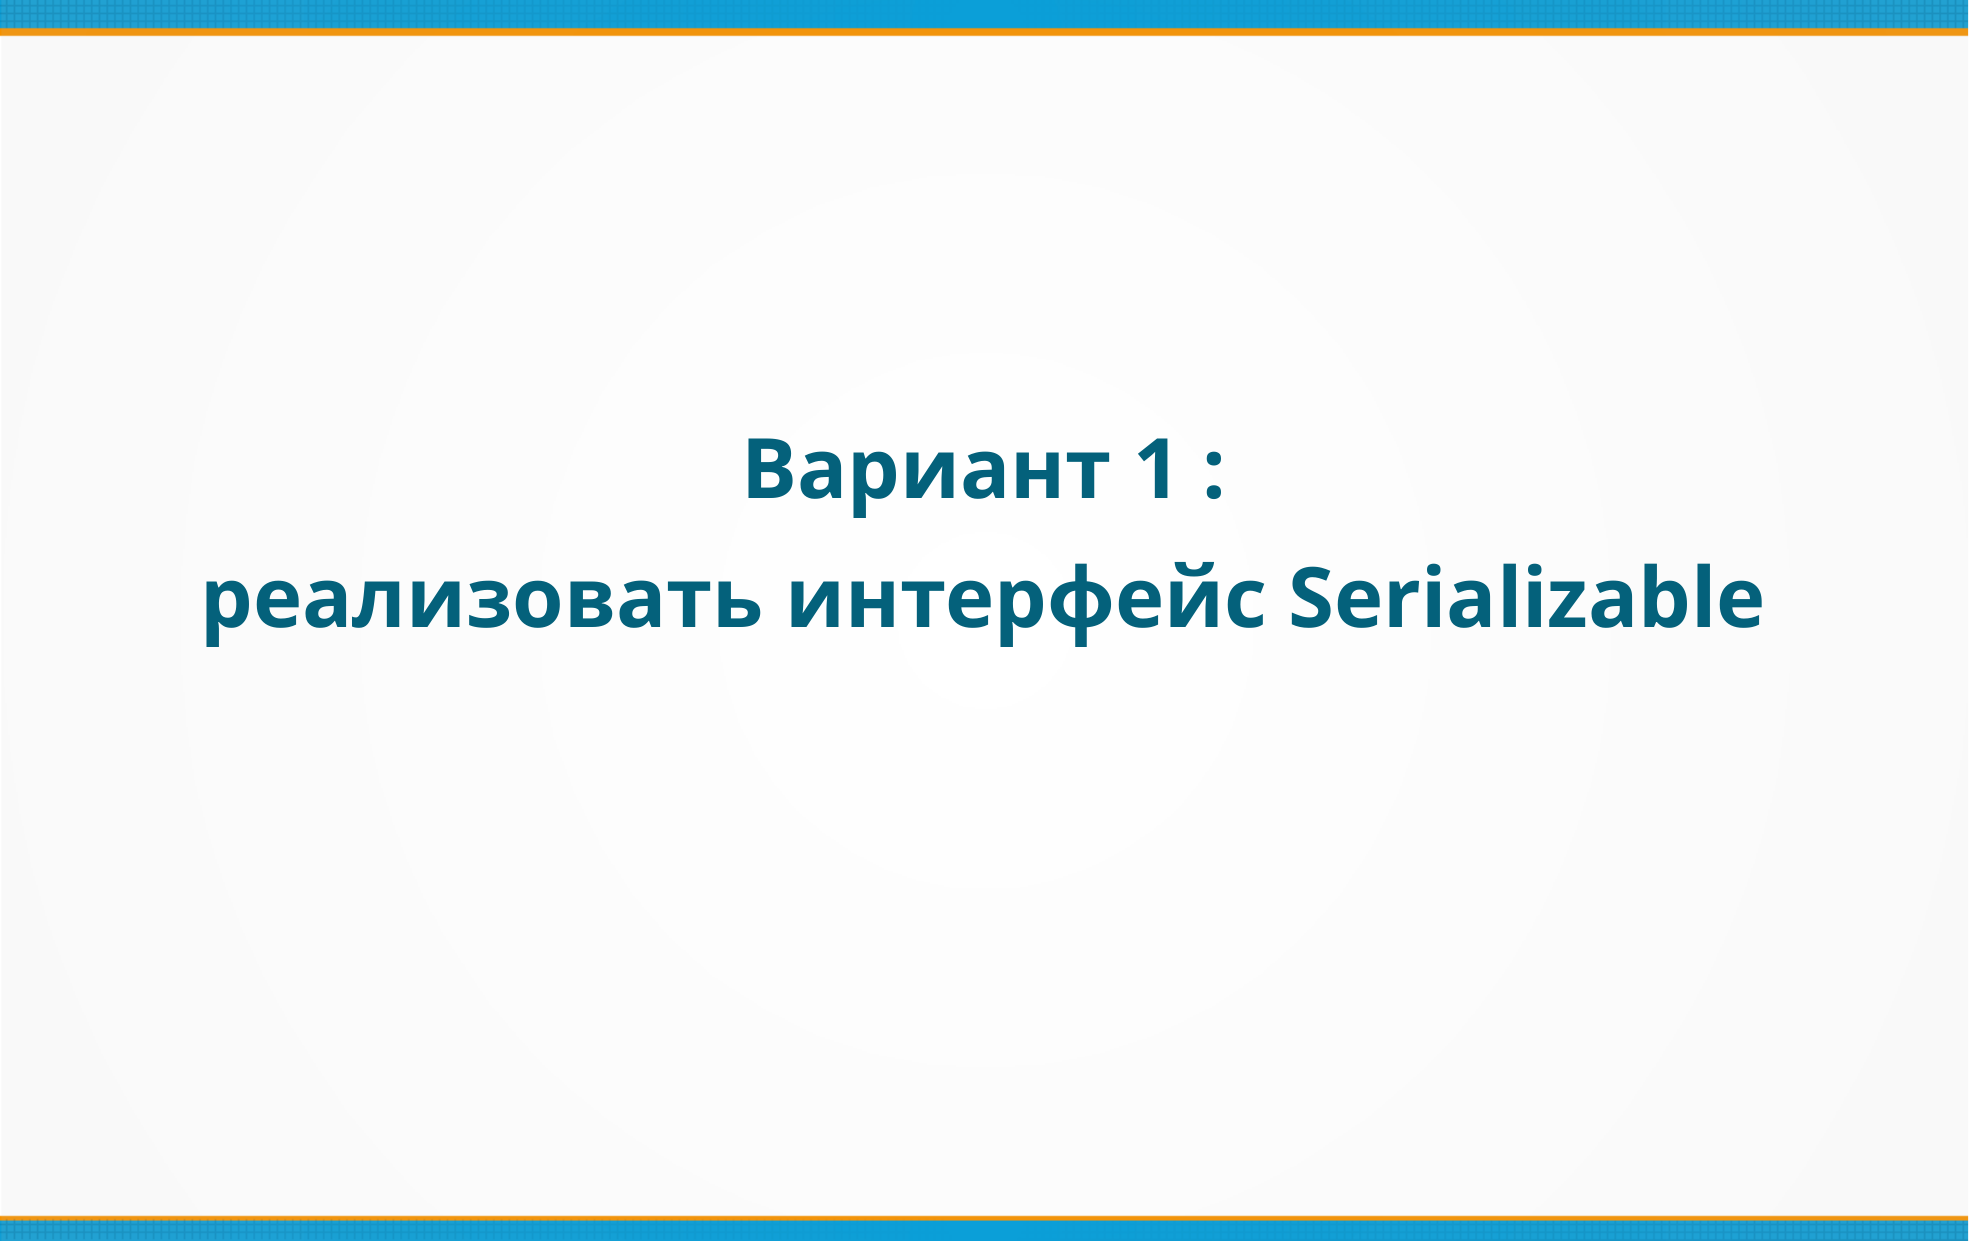

# Вариант 1 :
реализовать интерфейс Serializable